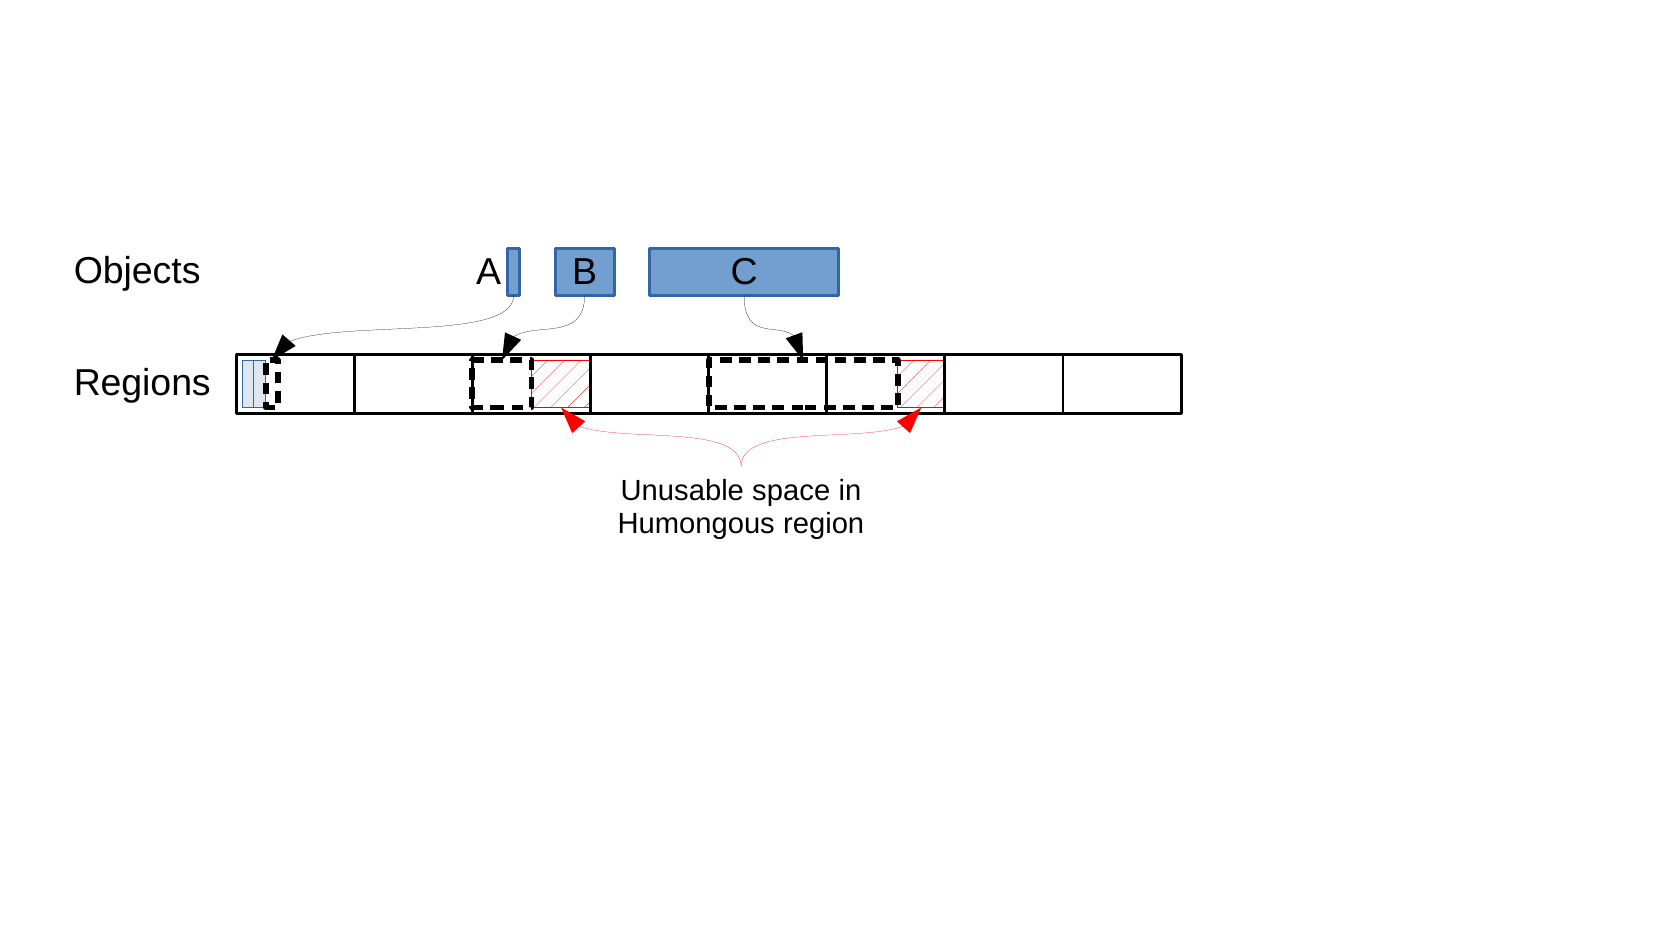

Objects
A
B
C
Regions
Unusable space in
Humongous region